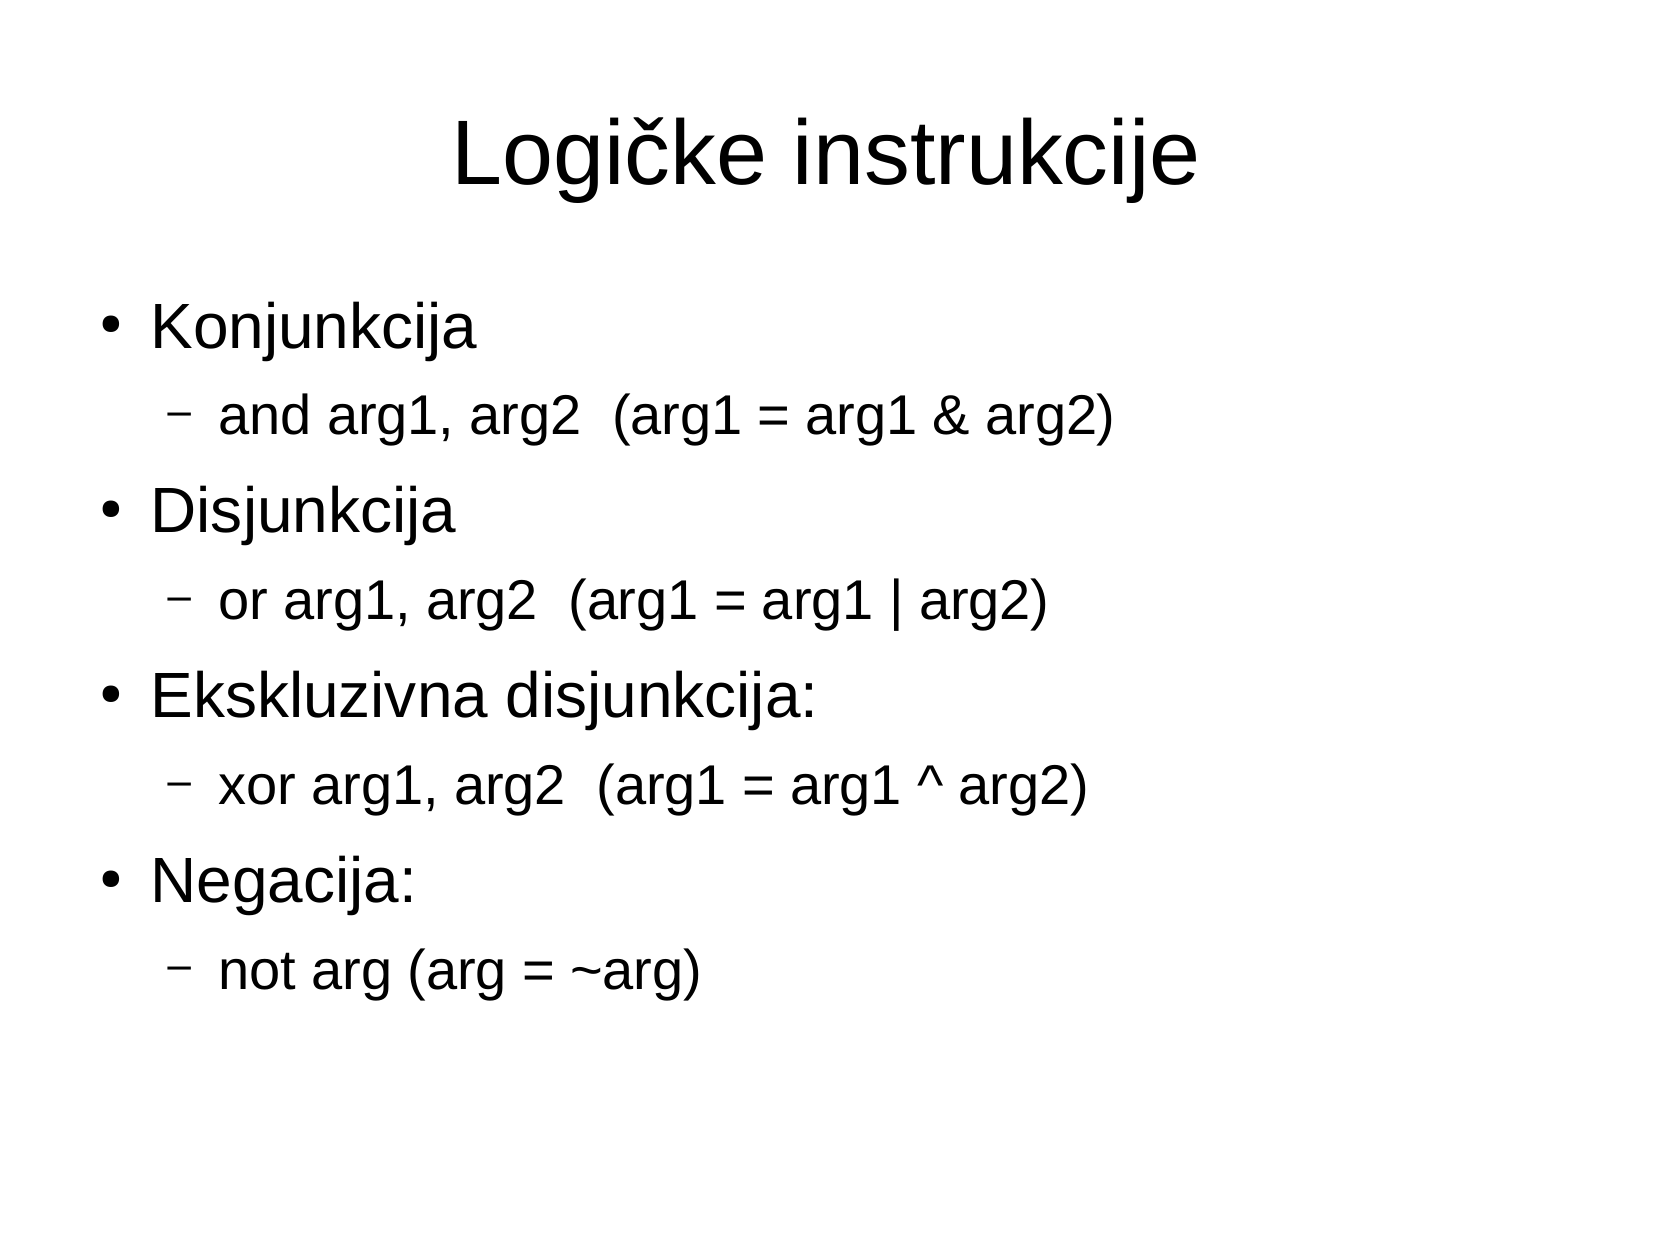

# Logičke instrukcije
Konjunkcija
and arg1, arg2 (arg1 = arg1 & arg2)
Disjunkcija
or arg1, arg2 (arg1 = arg1 | arg2)
Ekskluzivna disjunkcija:
xor arg1, arg2 (arg1 = arg1 ^ arg2)
Negacija:
not arg (arg = ~arg)